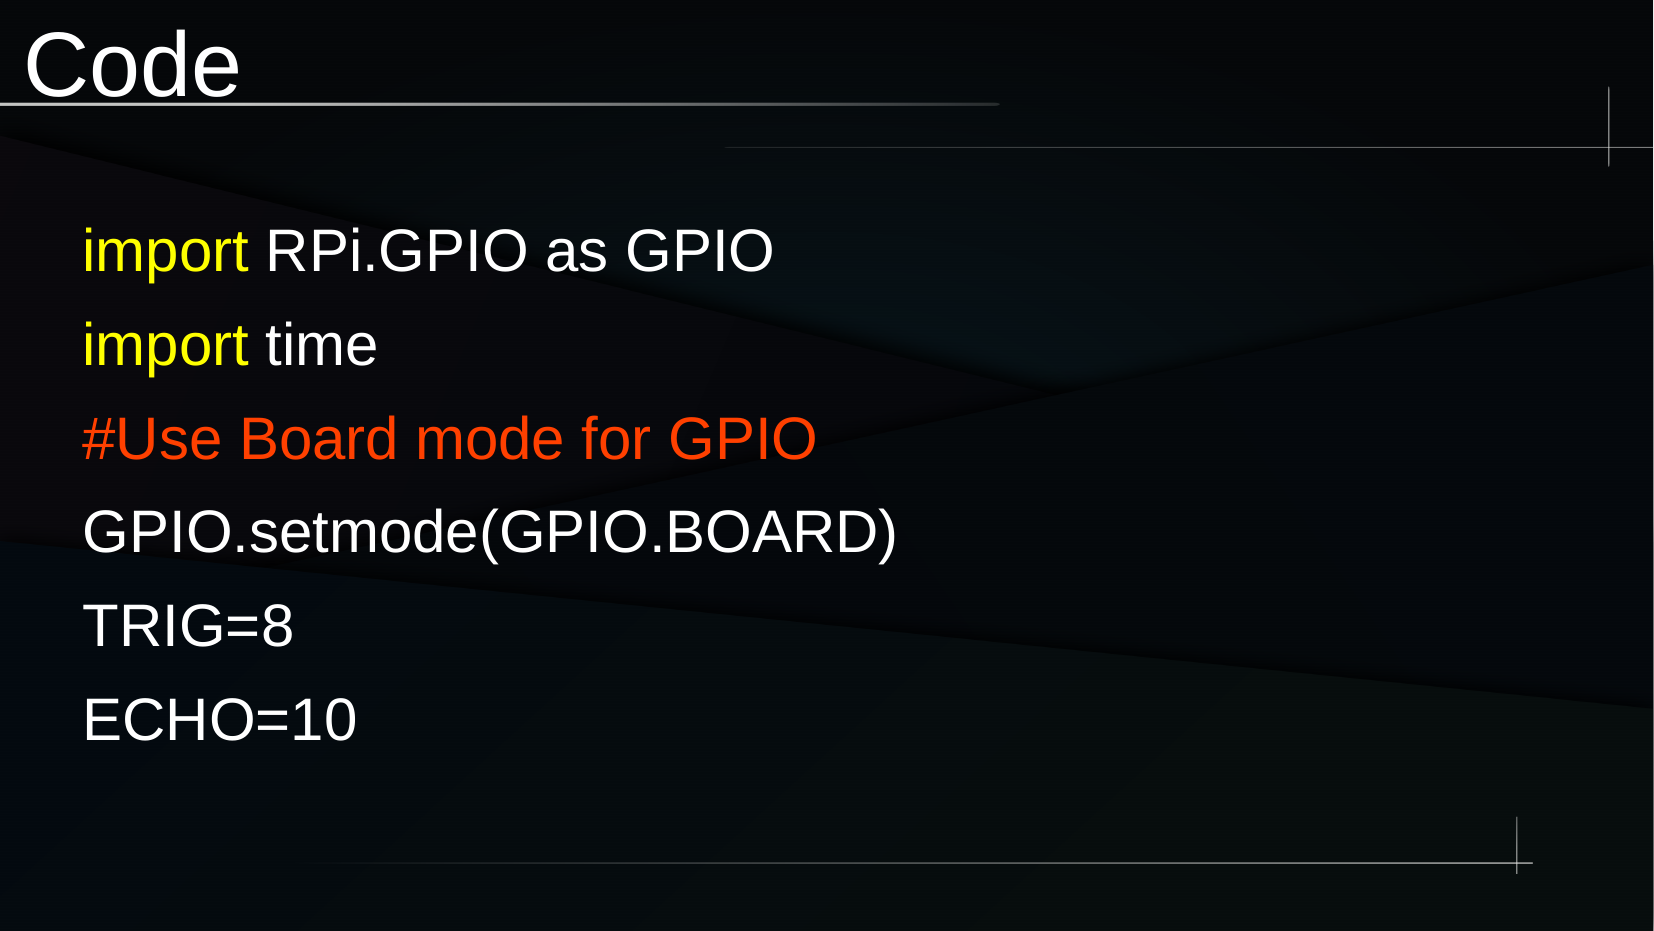

# Code
import RPi.GPIO as GPIO
import time
#Use Board mode for GPIO
GPIO.setmode(GPIO.BOARD)
TRIG=8
ECHO=10